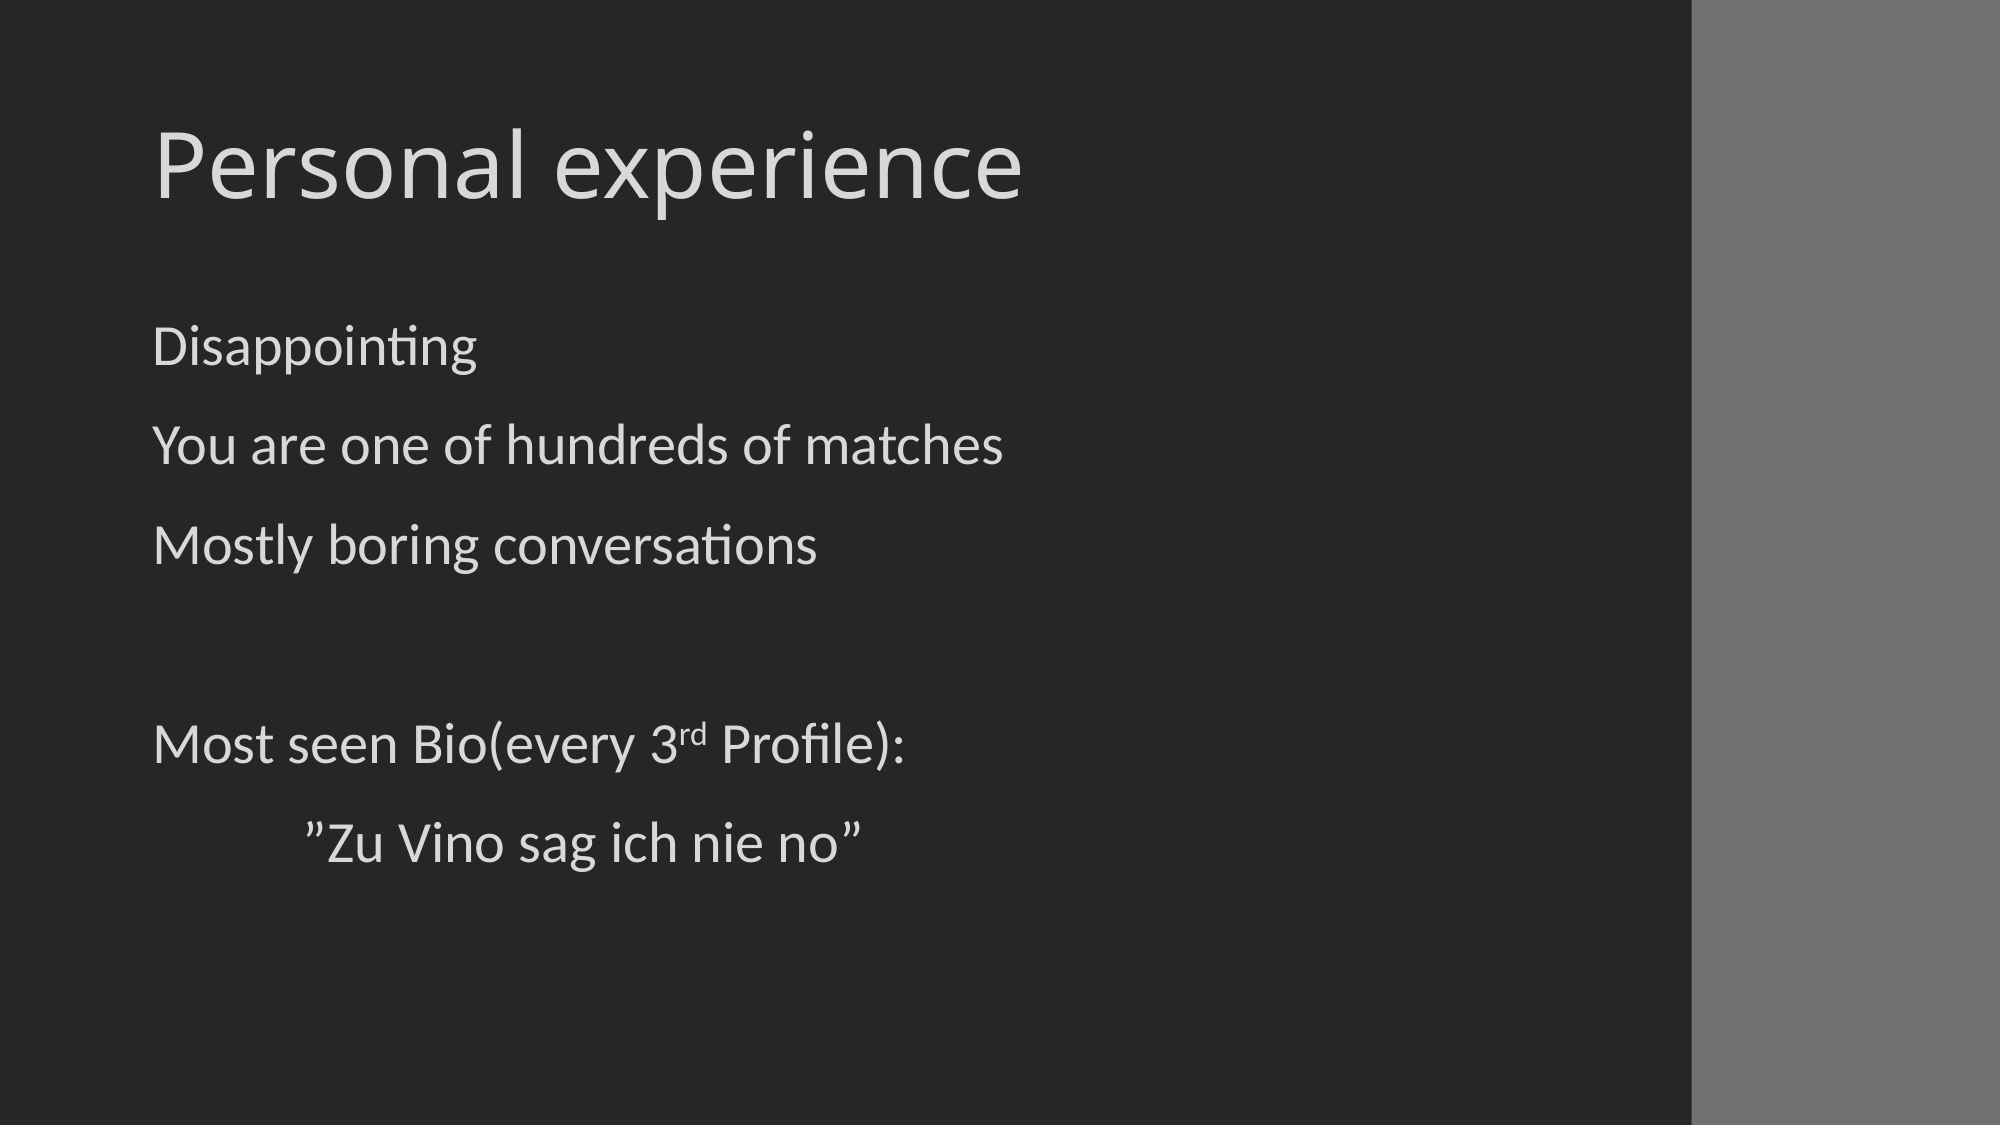

# Personal experience
Disappointing
You are one of hundreds of matches
Mostly boring conversations
Most seen Bio(every 3rd Profile):
 	”Zu Vino sag ich nie no”